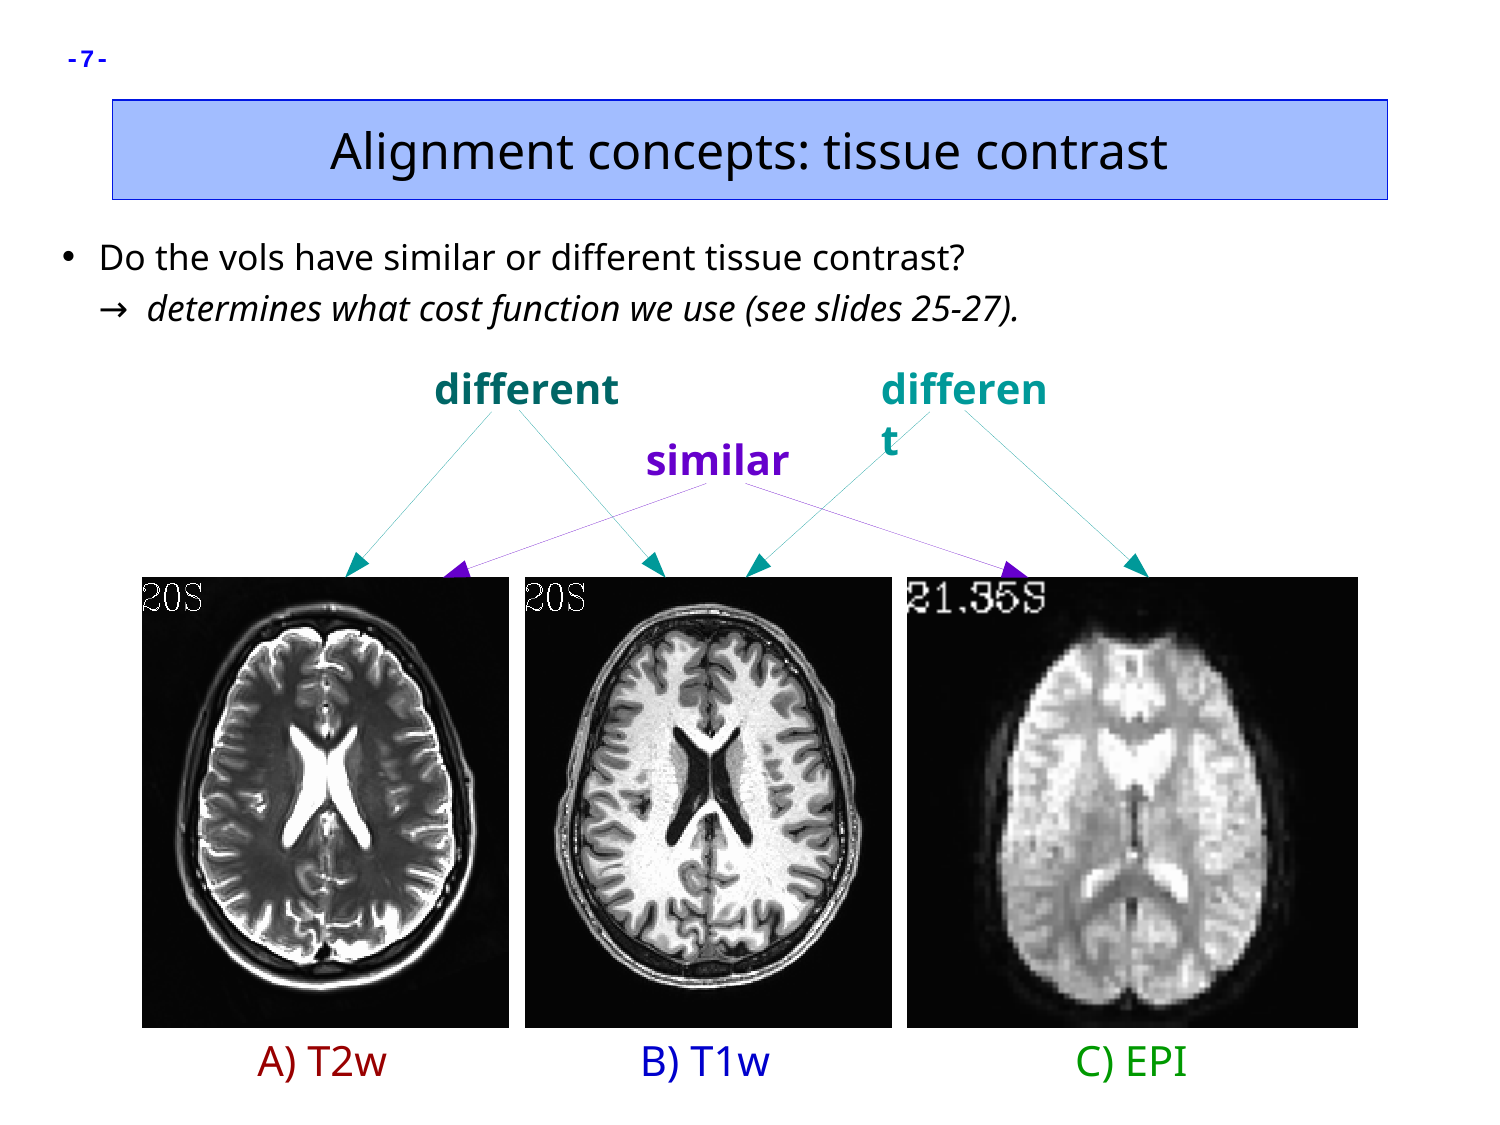

Alignment concepts: tissue contrast
Do the vols have similar or different tissue contrast?
→ determines what cost function we use (see slides 25-27).
different
different
similar
A) T2w
B) T1w
C) EPI